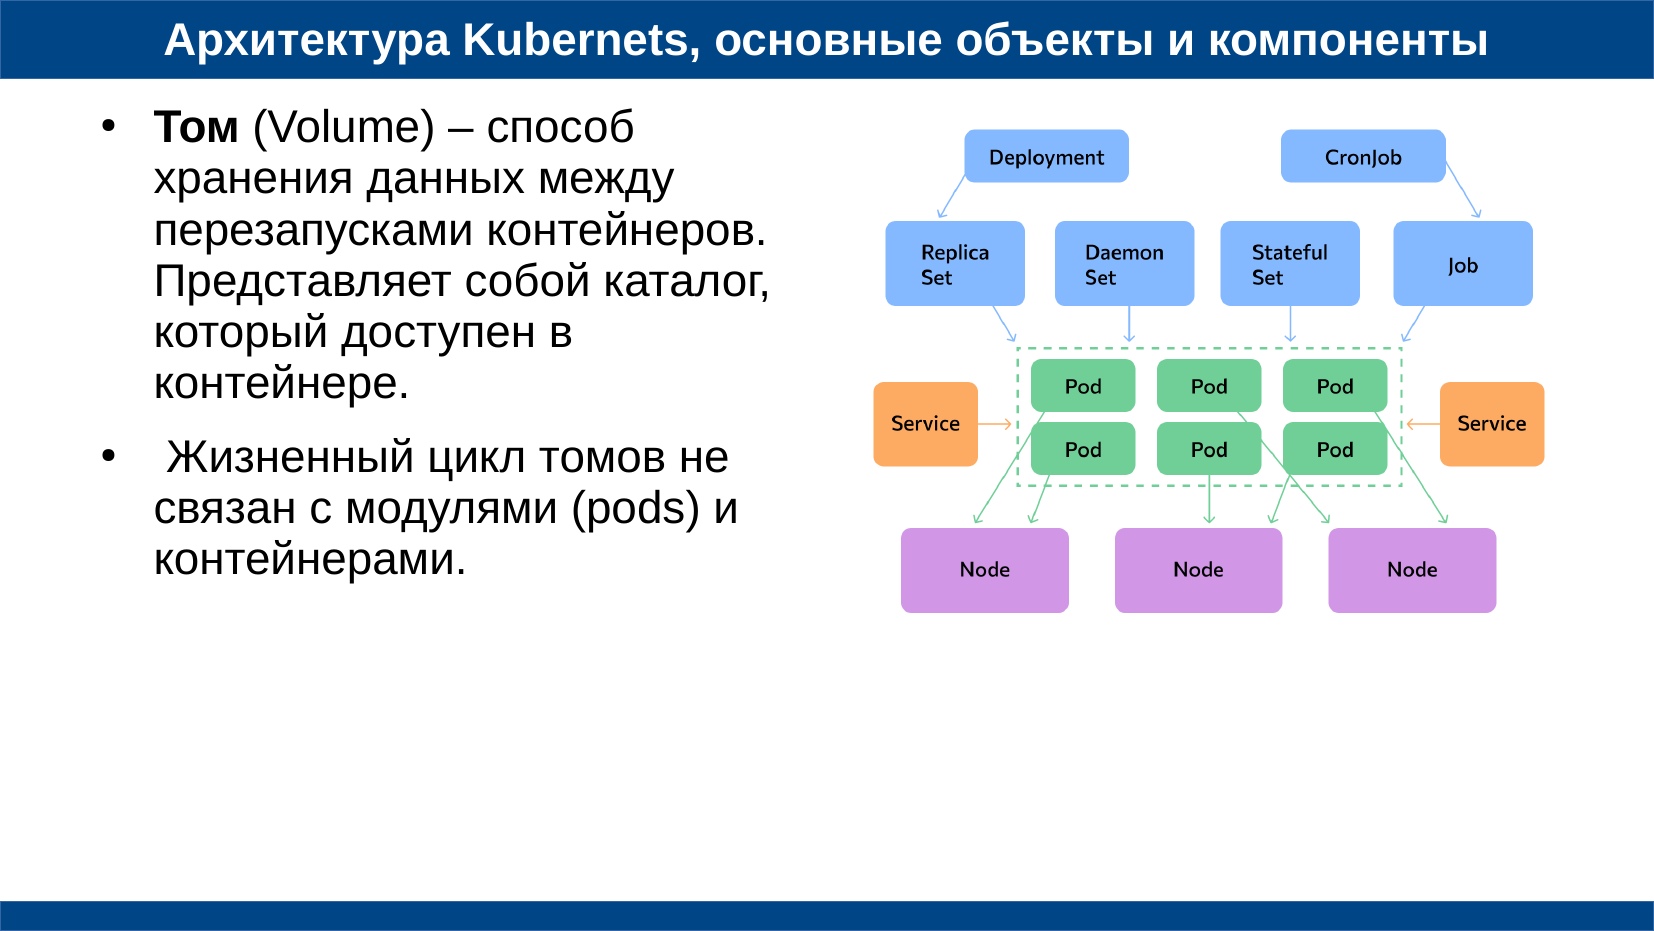

# Архитектура Kubernets, основные объекты и компоненты
Том (Volume) – способ хранения данных между перезапусками контейнеров. Представляет собой каталог, который доступен в контейнере.
 Жизненный цикл томов не связан с модулями (pods) и контейнерами.